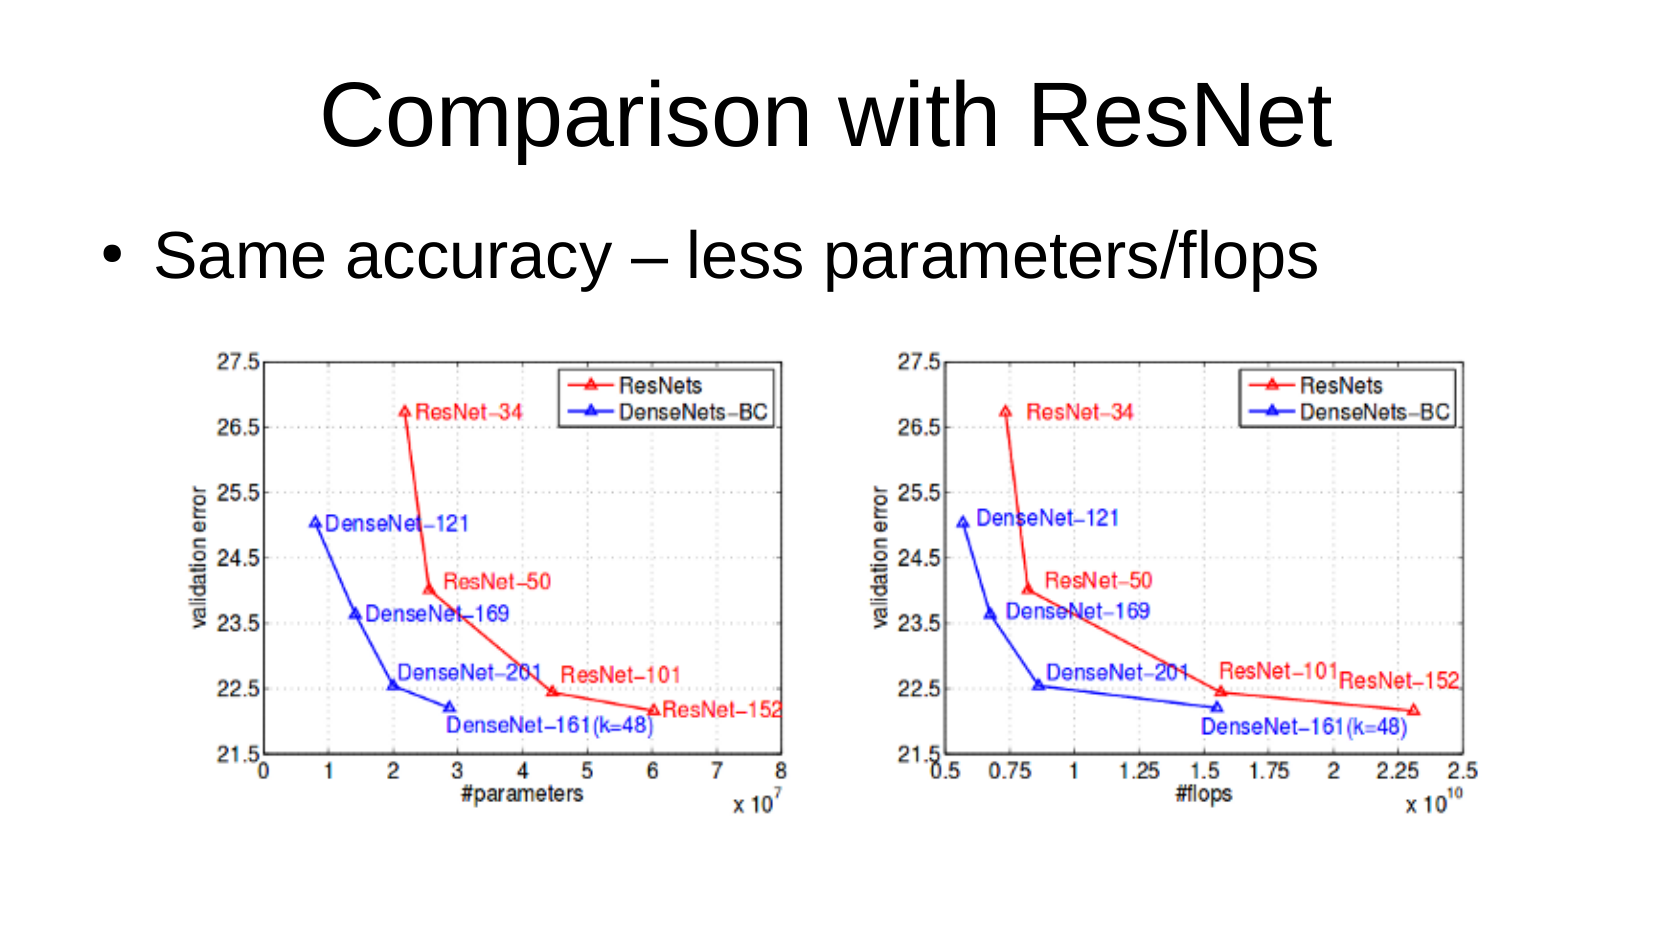

# Comparison with ResNet
Same accuracy – less parameters/flops